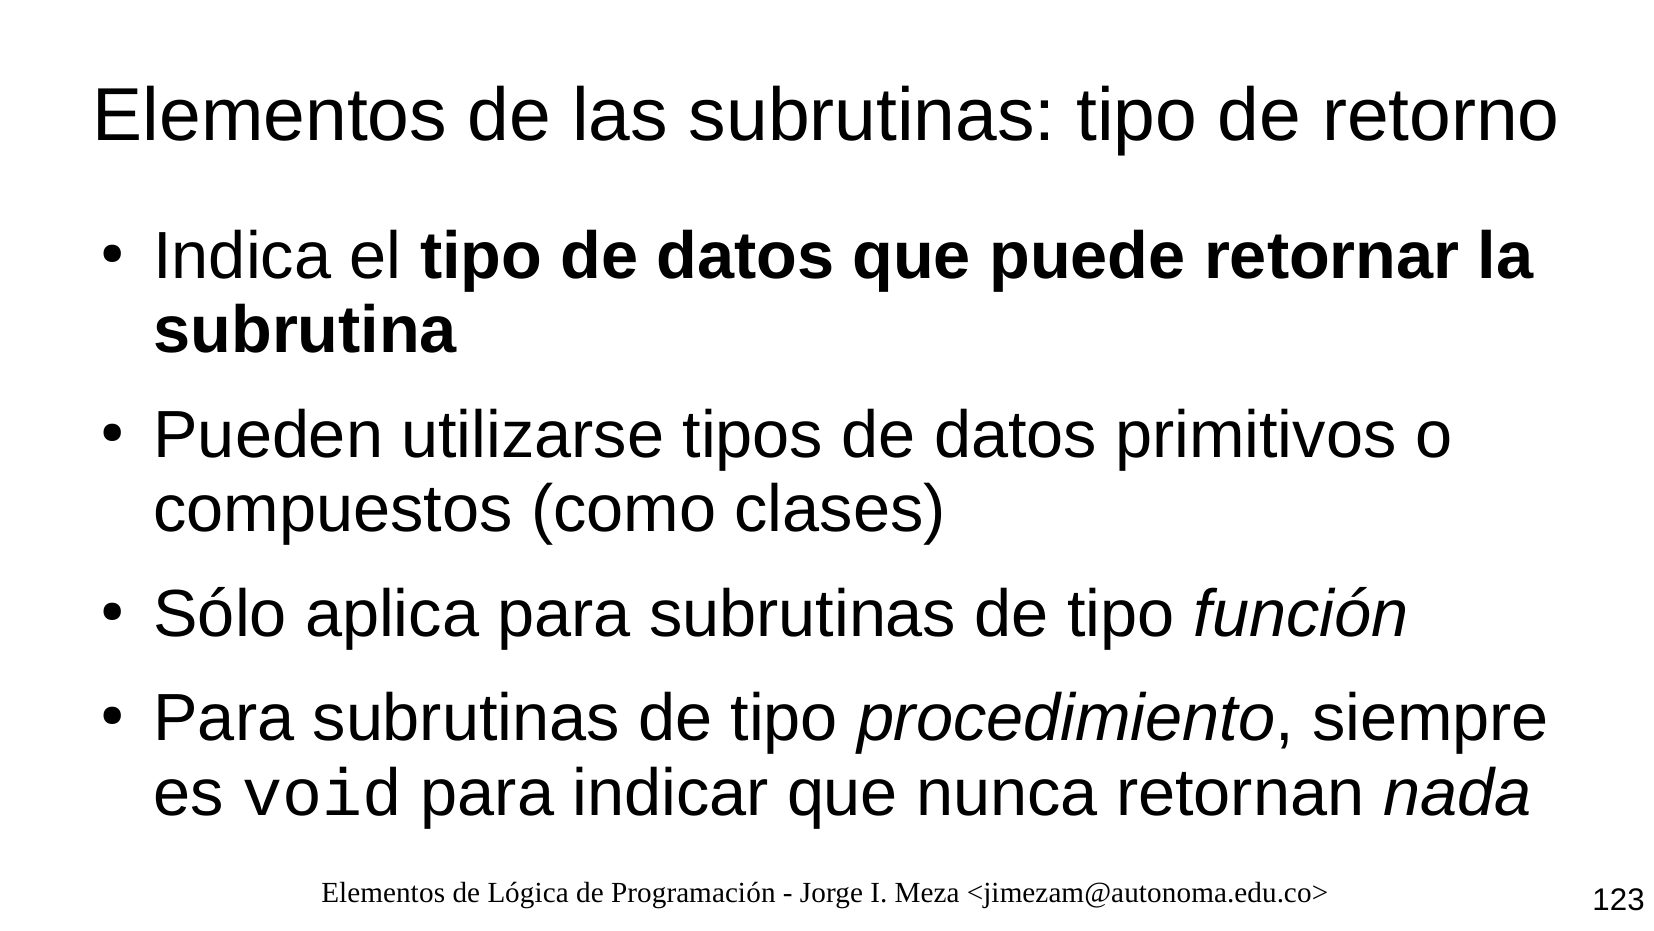

# Elementos de las subrutinas: tipo de retorno
Indica el tipo de datos que puede retornar la subrutina
Pueden utilizarse tipos de datos primitivos o compuestos (como clases)
Sólo aplica para subrutinas de tipo función
Para subrutinas de tipo procedimiento, siempre es void para indicar que nunca retornan nada
Elementos de Lógica de Programación - Jorge I. Meza <jimezam@autonoma.edu.co>